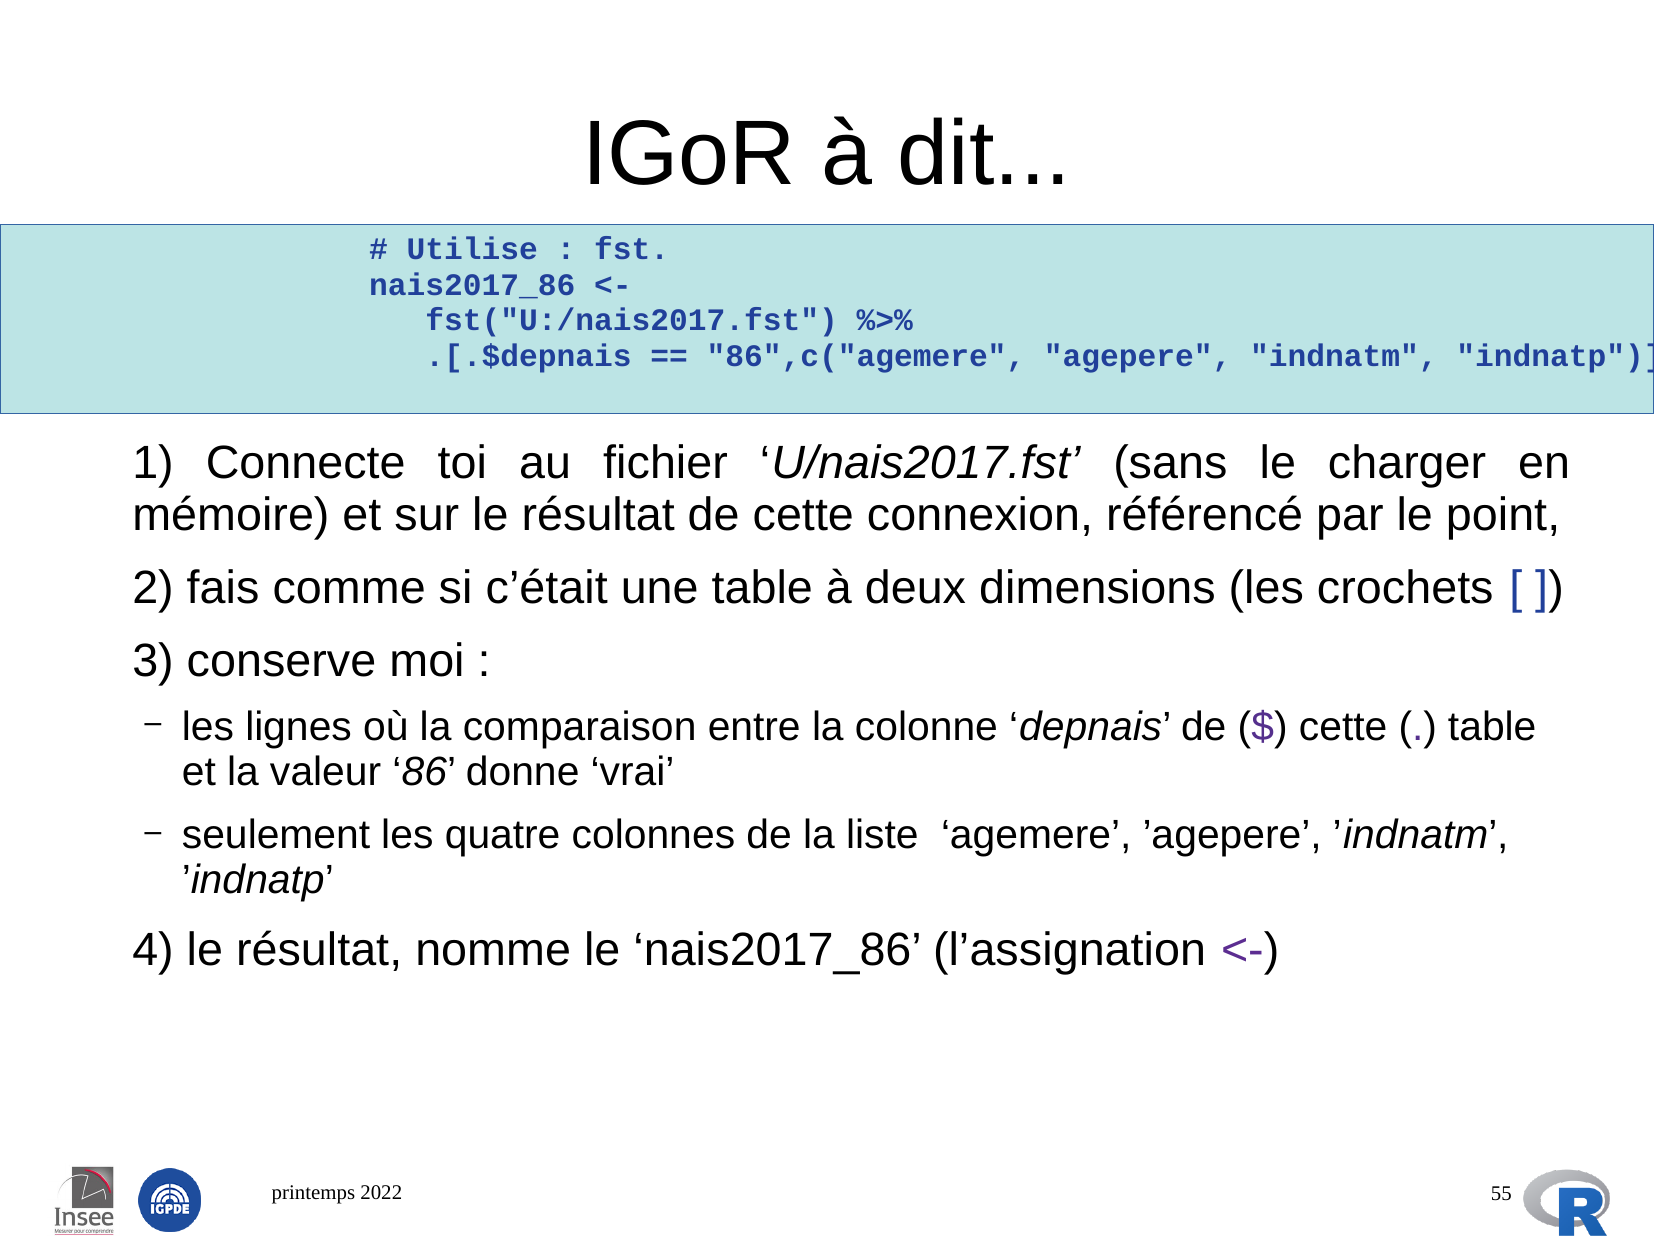

# IGoR à dit...
# Utilise : fst.
nais2017_86 <-
 fst("U:/nais2017.fst") %>%
 .[.$depnais == "86",c("agemere", "agepere", "indnatm", "indnatp")]
1) Connecte toi au fichier ‘U/nais2017.fst’ (sans le charger en mémoire) et sur le résultat de cette connexion, référencé par le point,
2) fais comme si c’était une table à deux dimensions (les crochets [ ])
3) conserve moi :
les lignes où la comparaison entre la colonne ‘depnais’ de ($) cette (.) table et la valeur ‘86’ donne ‘vrai’
seulement les quatre colonnes de la liste ‘agemere’, ’agepere’, ’indnatm’, ’indnatp’
4) le résultat, nomme le ‘nais2017_86’ (l’assignation <-)
printemps 2022
55